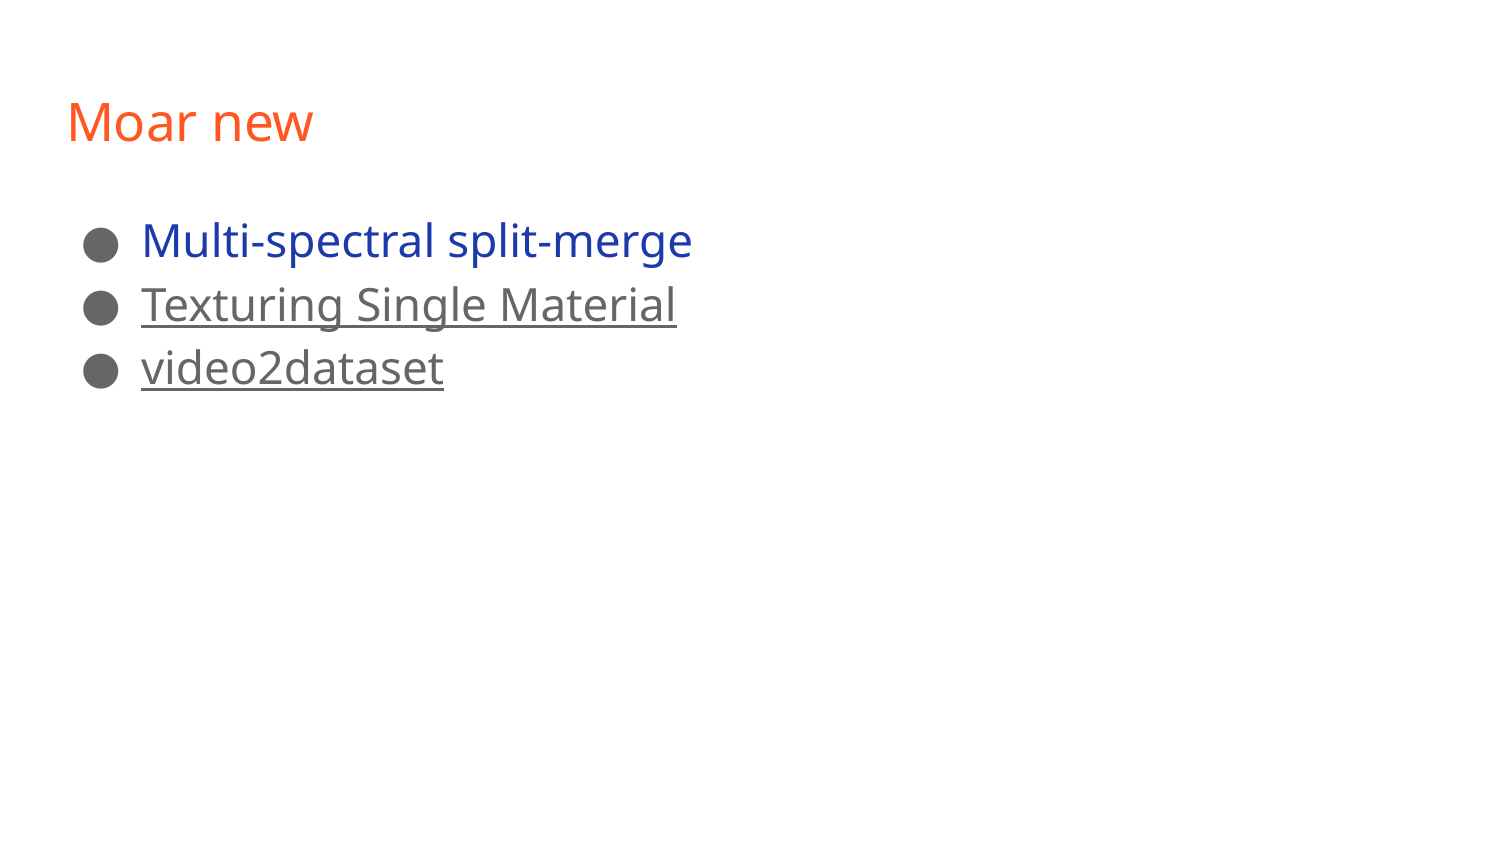

# Moar new
Multi-spectral split-merge
Texturing Single Material
video2dataset